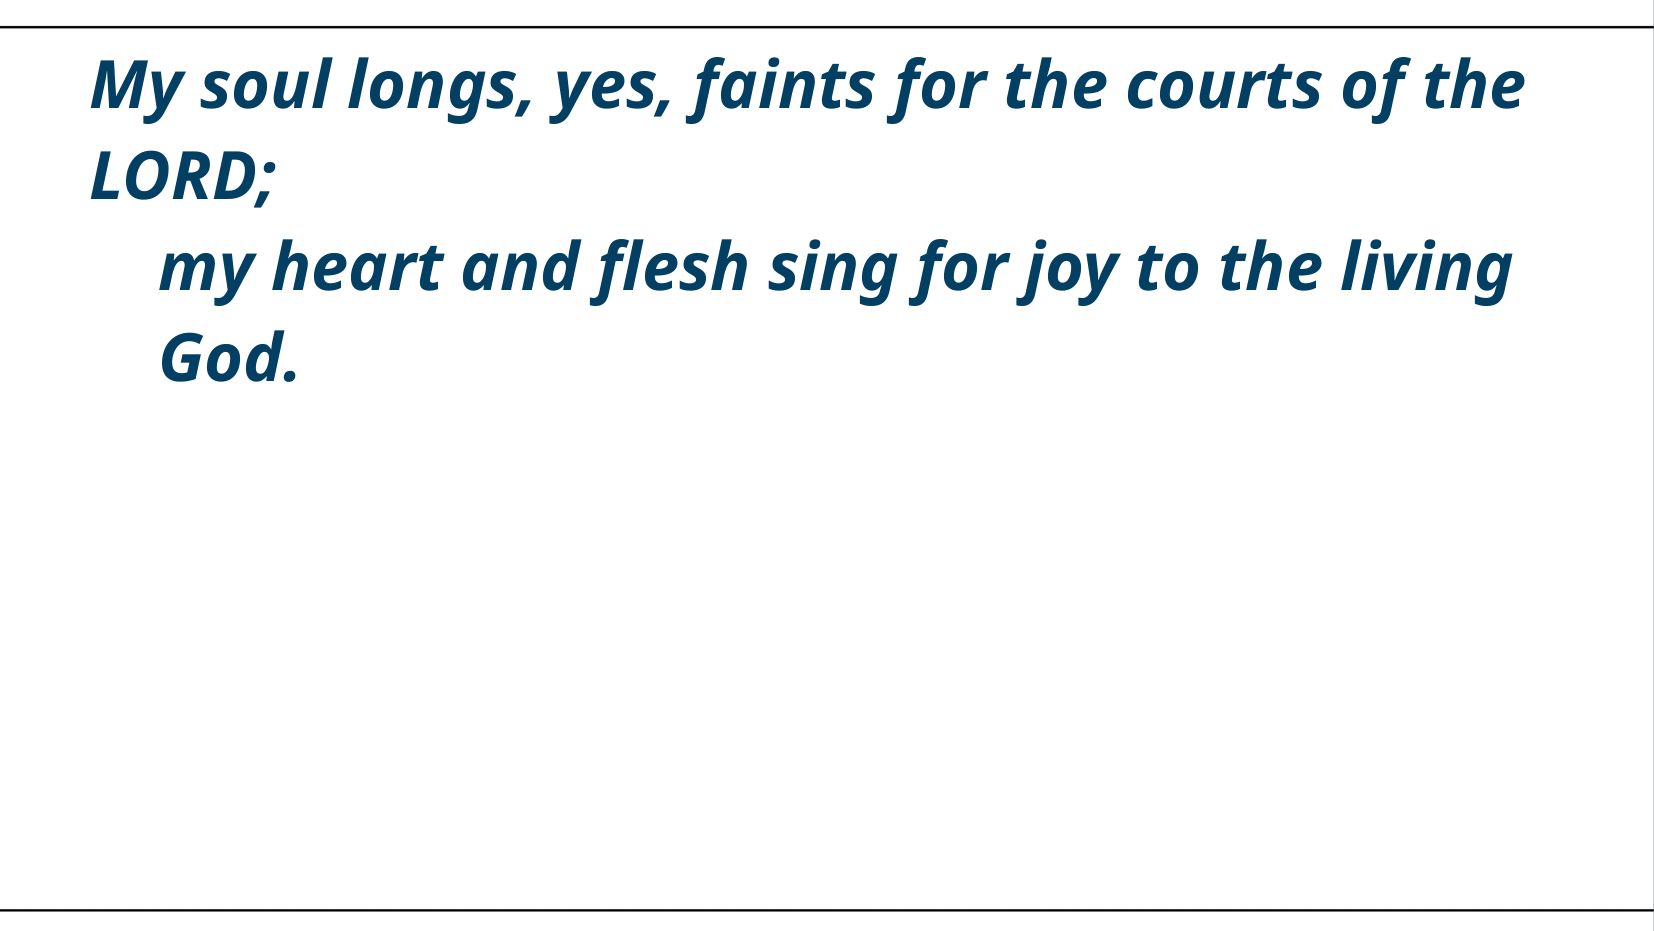

My soul longs, yes, faints for the courts of the Lord;
 my heart and flesh sing for joy to the living
 God.